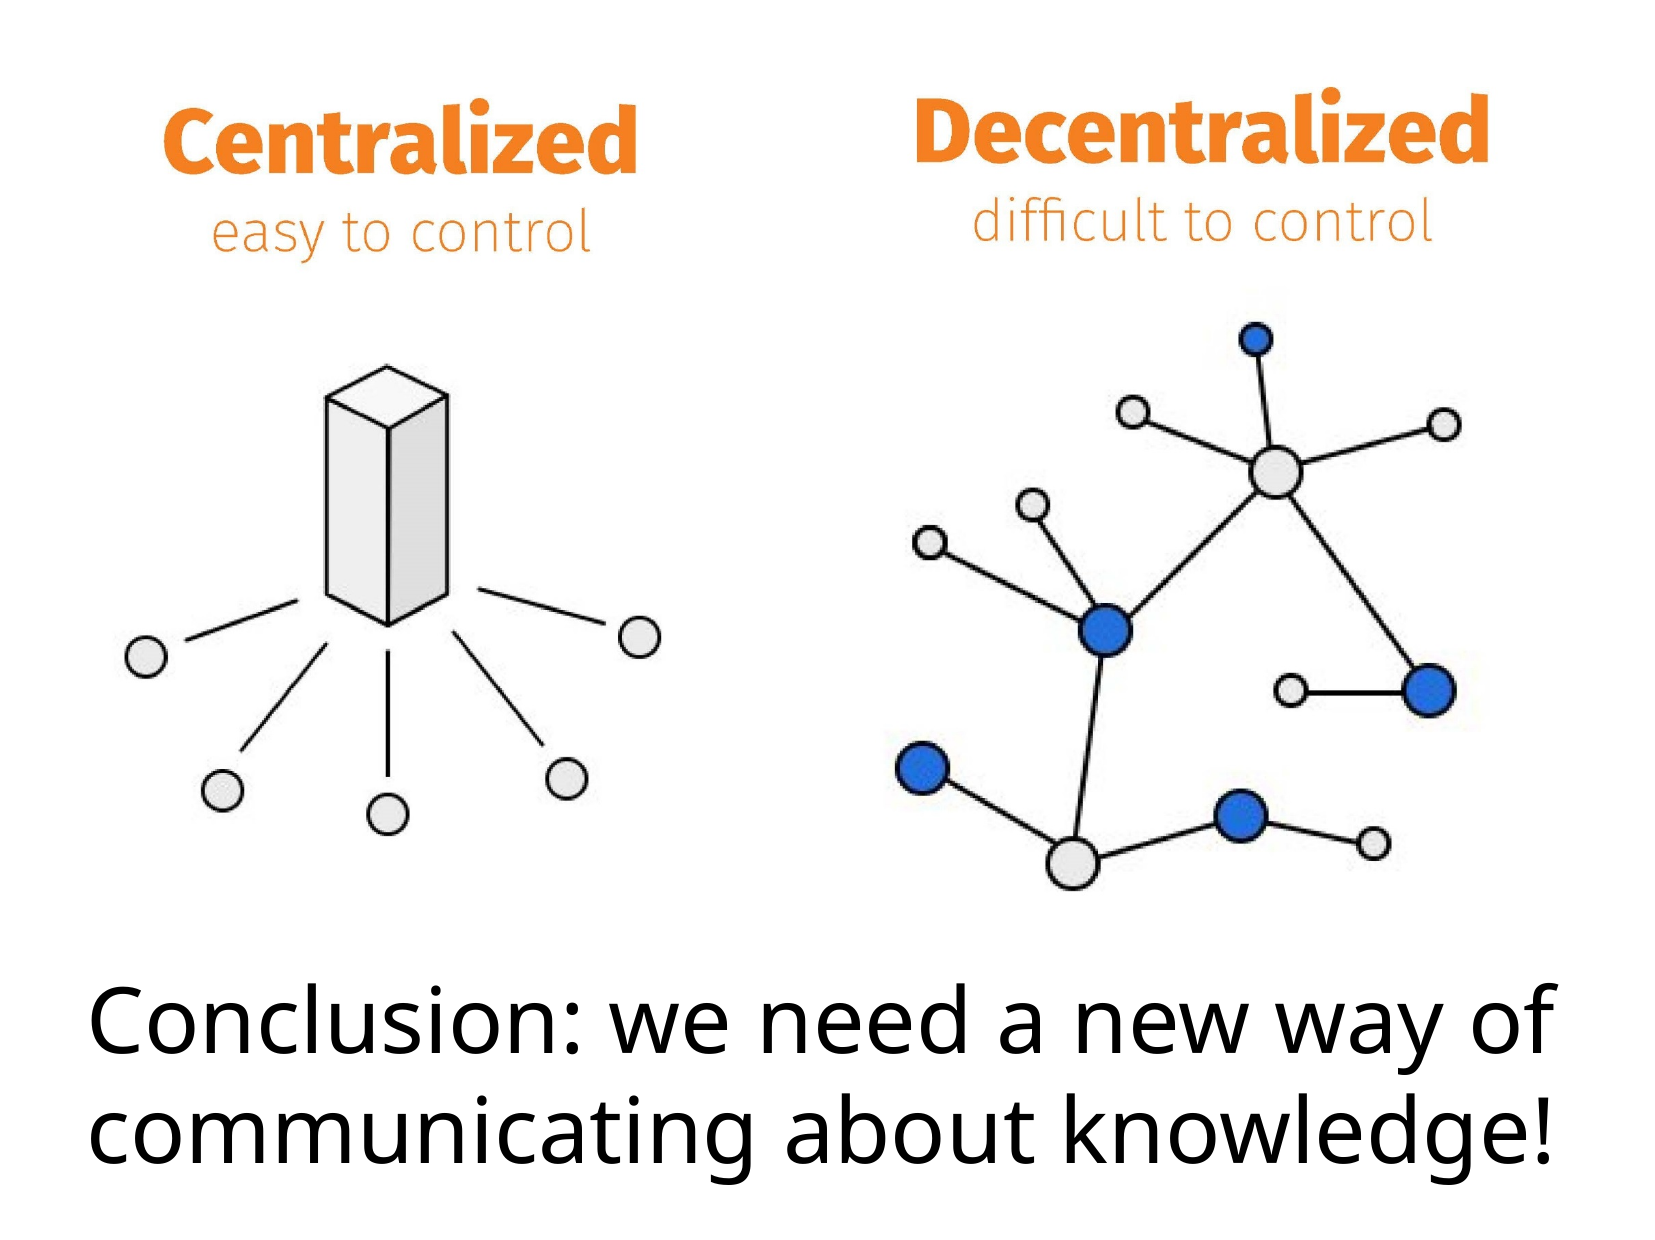

Conclusion: we need a new way of communicating about knowledge!